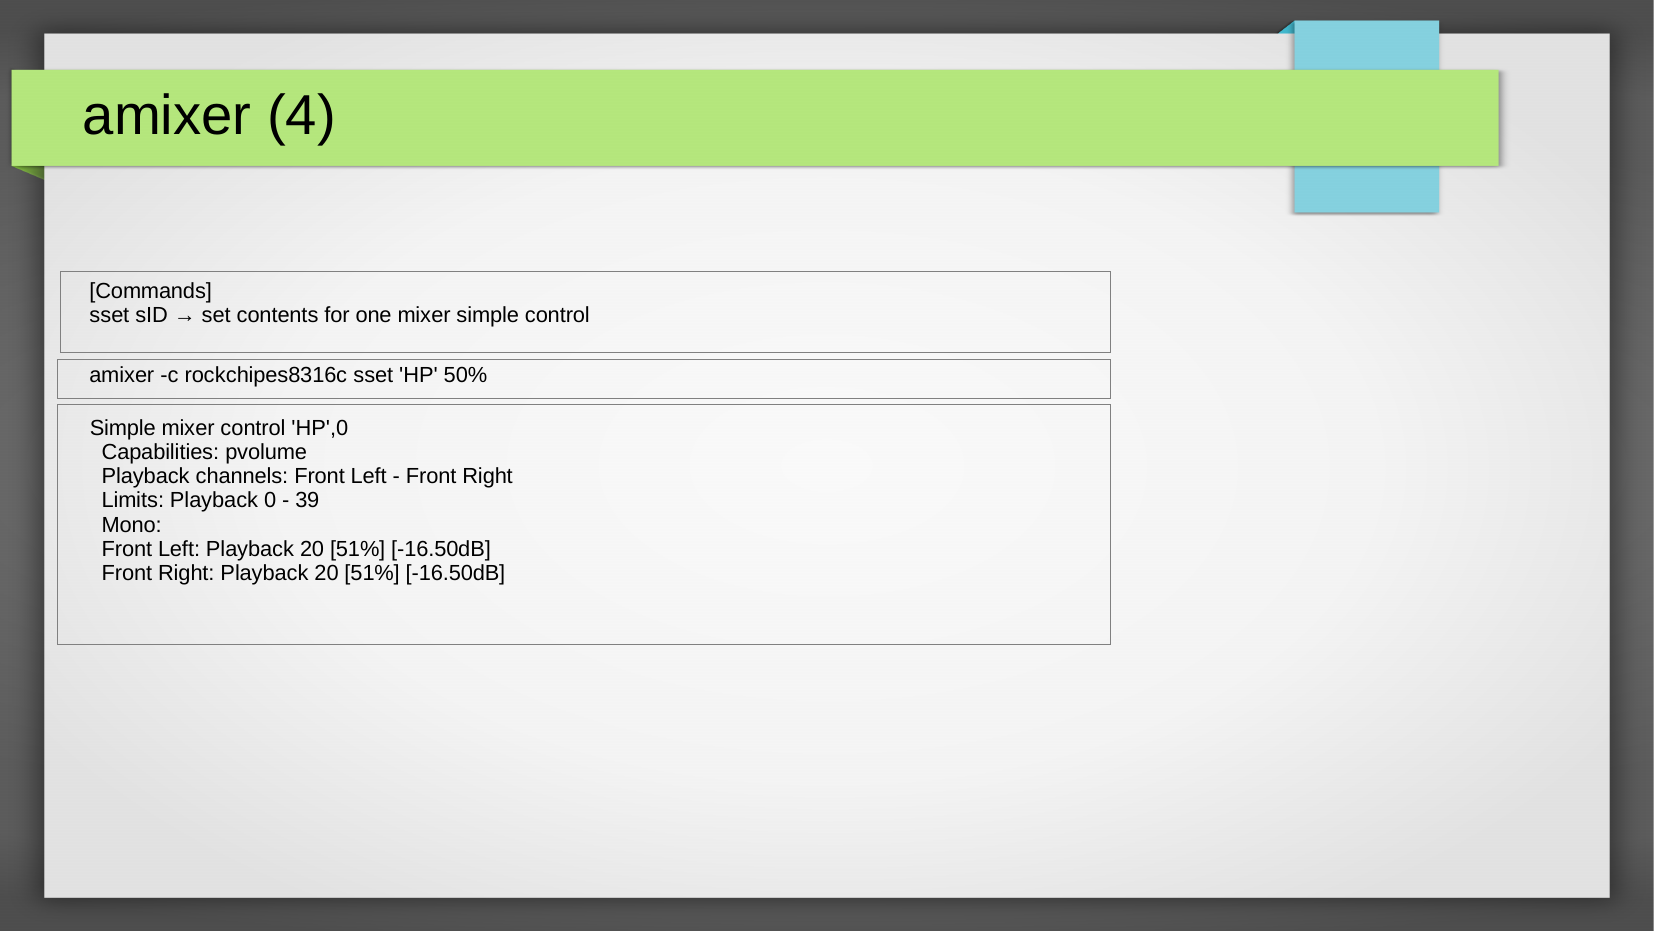

# amixer (4)
[Commands]
sset sID → set contents for one mixer simple control
amixer -c rockchipes8316c sset 'HP' 50%
Simple mixer control 'HP',0
 Capabilities: pvolume
 Playback channels: Front Left - Front Right
 Limits: Playback 0 - 39
 Mono:
 Front Left: Playback 20 [51%] [-16.50dB]
 Front Right: Playback 20 [51%] [-16.50dB]